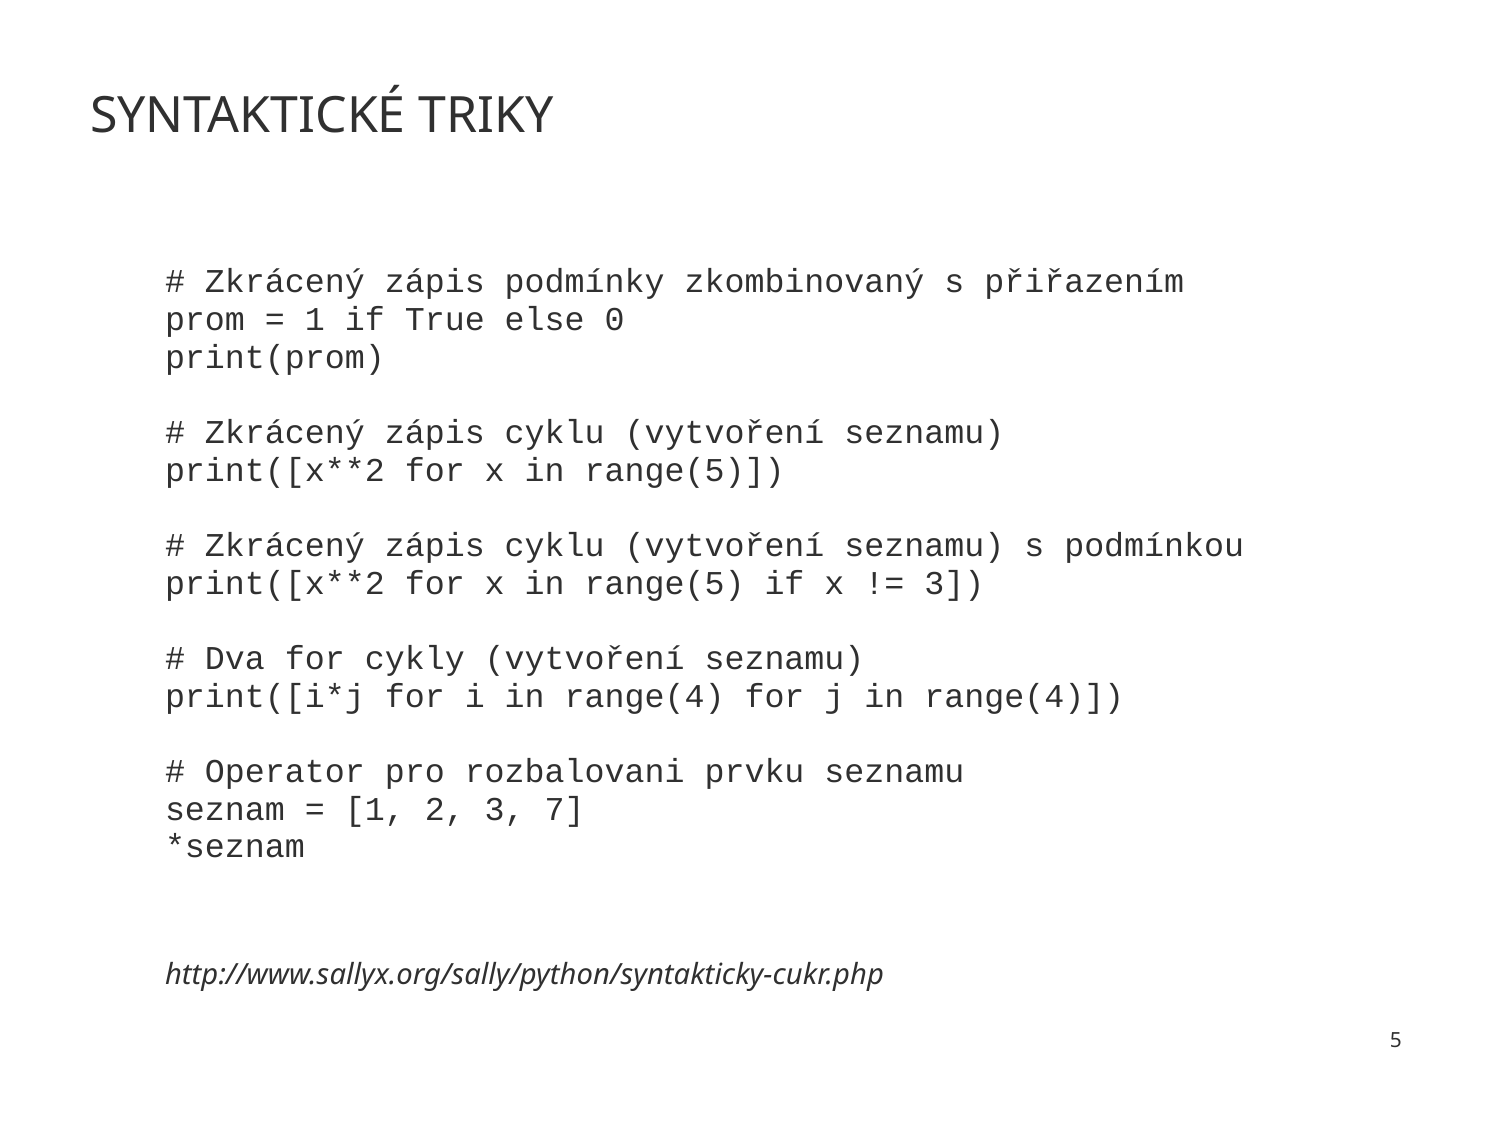

# Syntaktické triky
# Zkrácený zápis podmínky zkombinovaný s přiřazením
prom = 1 if True else 0
print(prom)
# Zkrácený zápis cyklu (vytvoření seznamu) print([x**2 for x in range(5)])
# Zkrácený zápis cyklu (vytvoření seznamu) s podmínkou print([x**2 for x in range(5) if x != 3])
# Dva for cykly (vytvoření seznamu) print([i*j for i in range(4) for j in range(4)])
# Operator pro rozbalovani prvku seznamu seznam = [1, 2, 3, 7] *seznam
http://www.sallyx.org/sally/python/syntakticky-cukr.php